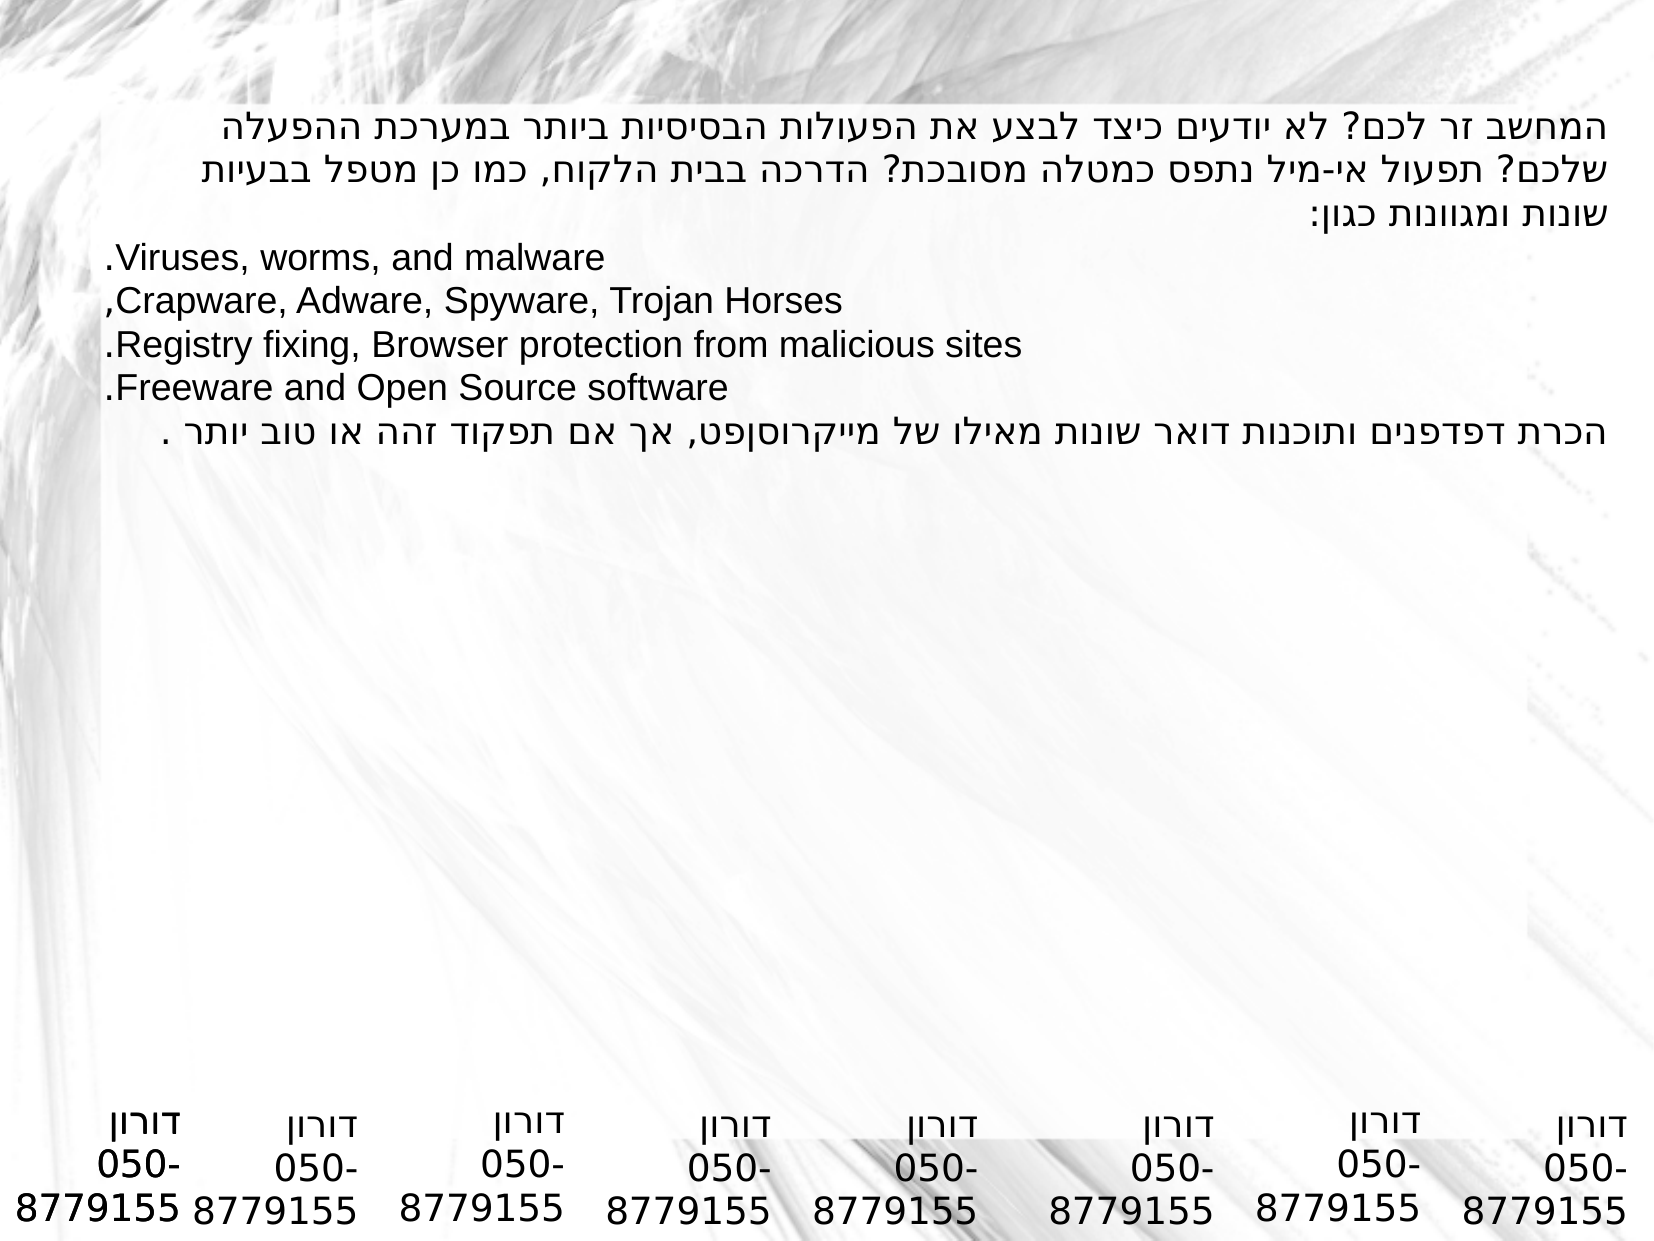

המחשב זר לכם? לא יודעים כיצד לבצע את הפעולות הבסיסיות ביותר במערכת ההפעלה שלכם? תפעול אי-מיל נתפס כמטלה מסובכת? הדרכה בבית הלקוח, כמו כן מטפל בבעיות שונות ומגוונות כגון:
 Viruses, worms, and malware.
 Crapware, Adware, Spyware, Trojan Horses,
Registry fixing, Browser protection from malicious sites.
Freeware and Open Source software.
הכרת דפדפנים ותוכנות דואר שונות מאילו של מייקרוסןפט, אך אם תפקוד זהה או טוב יותר .
דורון
050-8779155
דורון
050-8779155
דורון
050-8779155
דורון
050-8779155
דורון
050-8779155
דורון
050-8779155
דורון
050-8779155
דורון
050-8779155
דורון
050-8779155